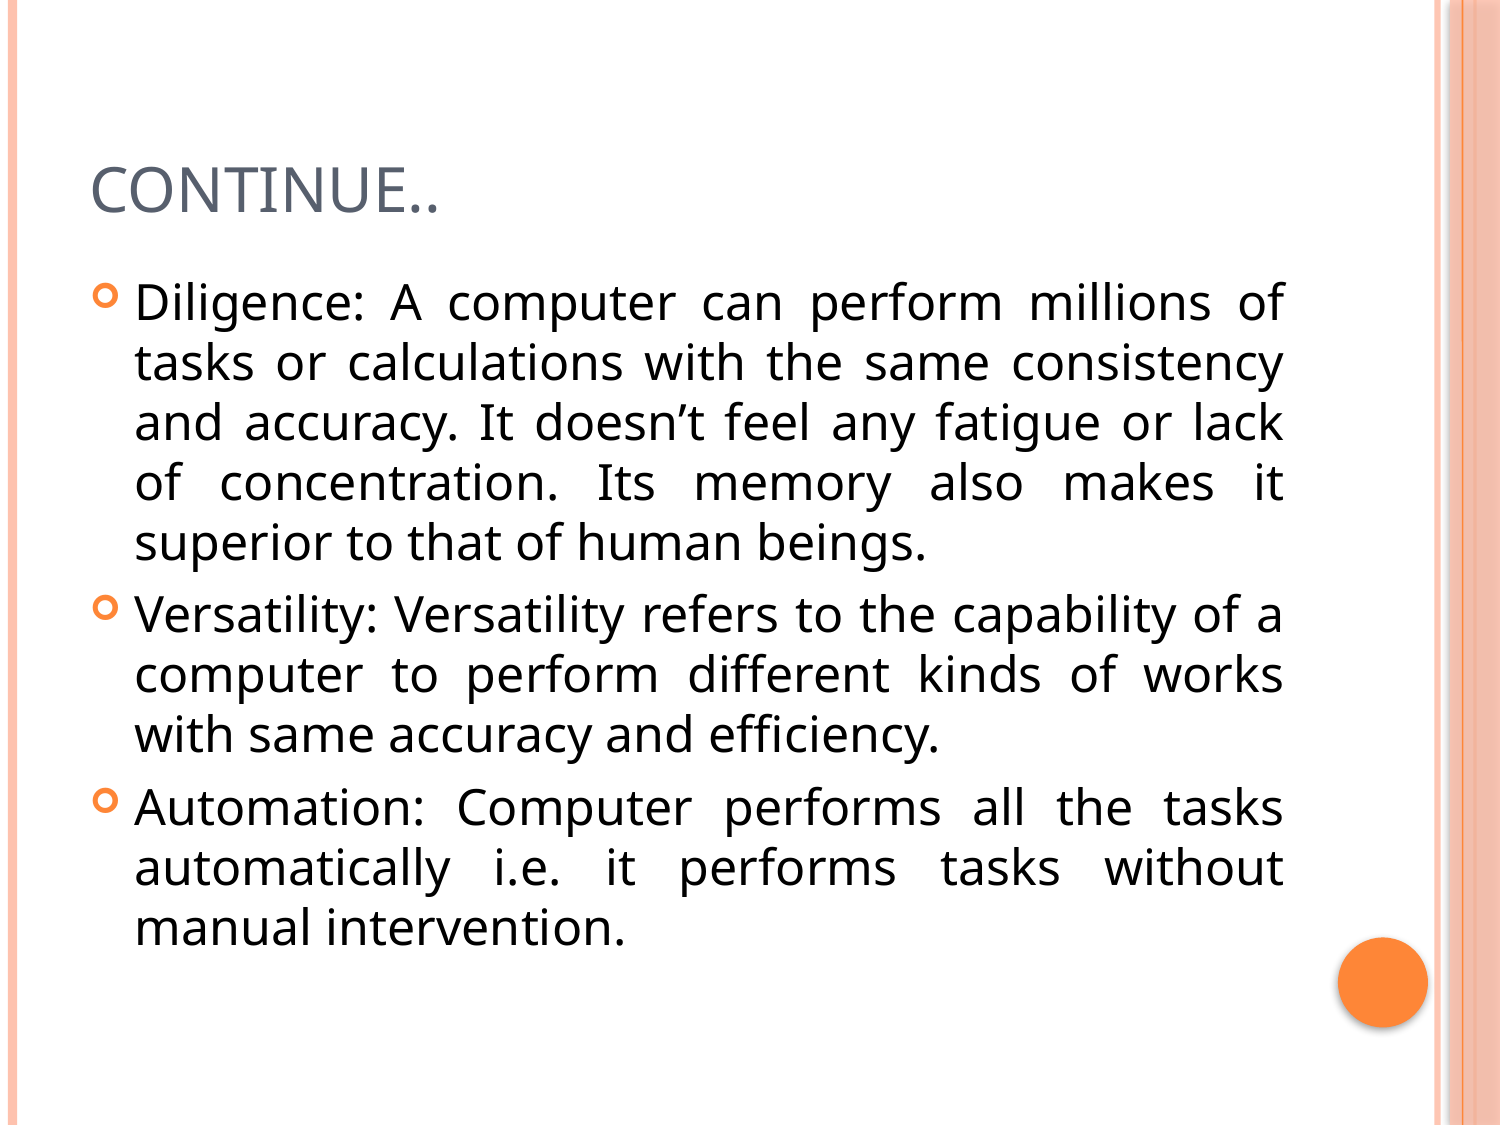

# Continue..
Diligence: A computer can perform millions of tasks or calculations with the same consistency and accuracy. It doesn’t feel any fatigue or lack of concentration. Its memory also makes it superior to that of human beings.
Versatility: Versatility refers to the capability of a computer to perform different kinds of works with same accuracy and efficiency.
Automation: Computer performs all the tasks automatically i.e. it performs tasks without manual intervention.